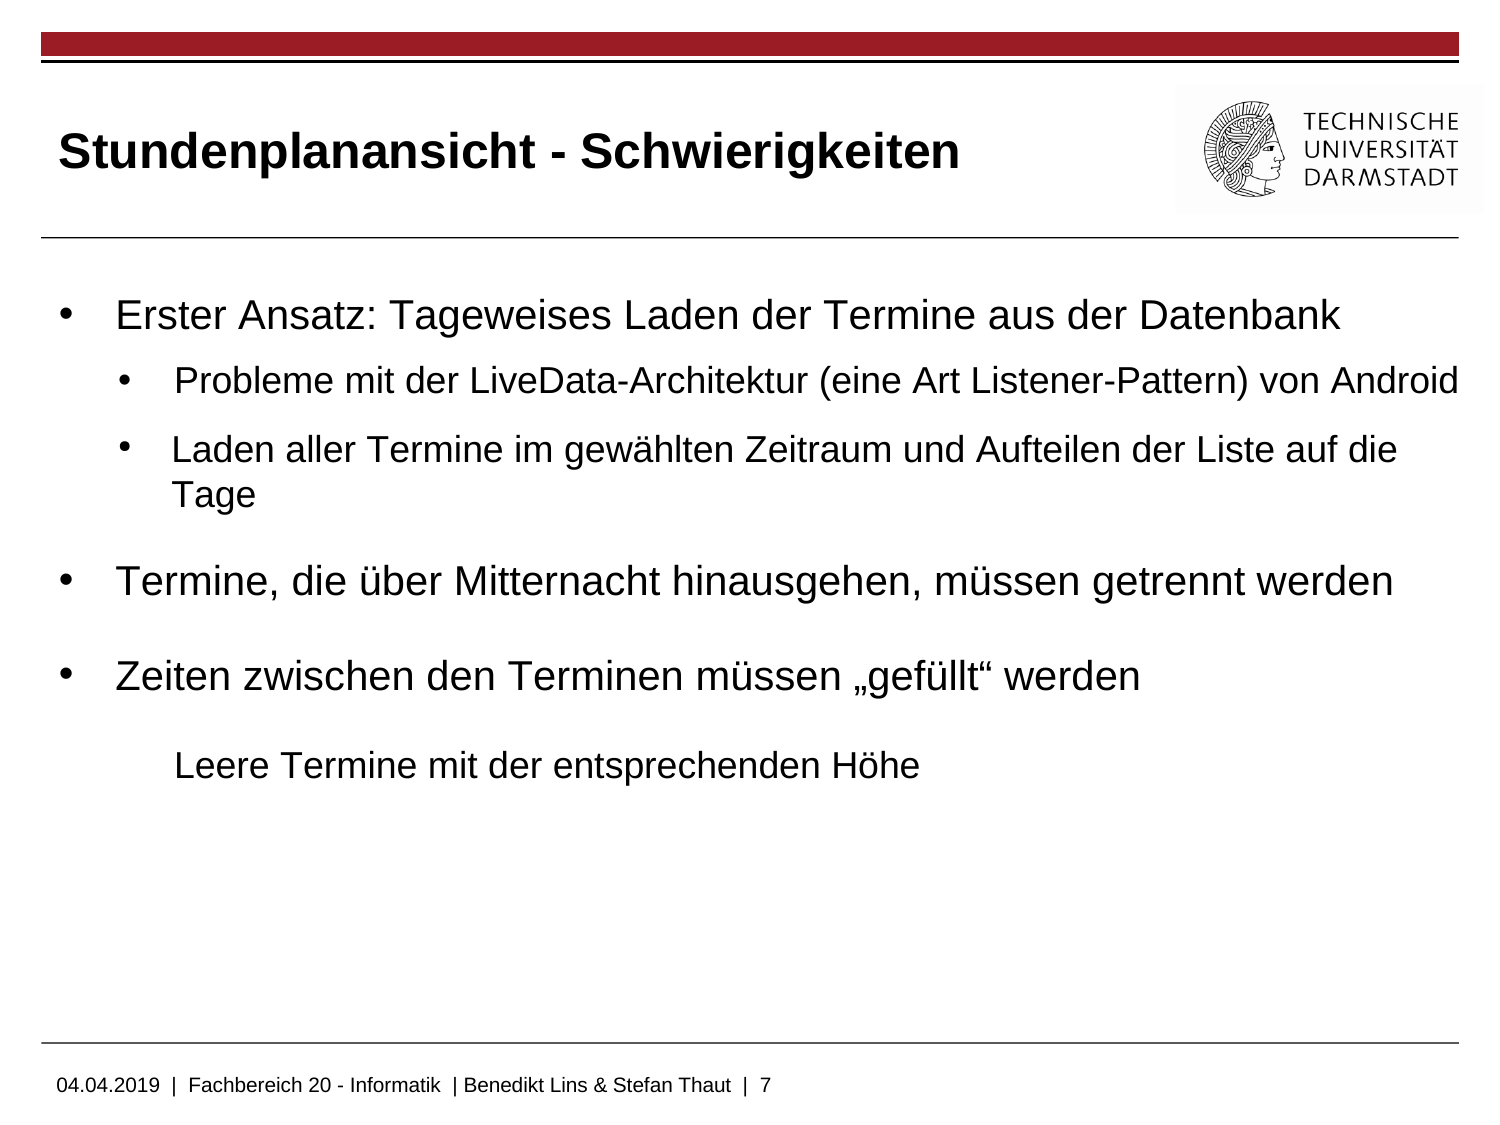

# Stundenplanansicht - Schwierigkeiten
Erster Ansatz: Tageweises Laden der Termine aus der Datenbank
Probleme mit der LiveData-Architektur (eine Art Listener-Pattern) von Android
Laden aller Termine im gewählten Zeitraum und Aufteilen der Liste auf die Tage
Termine, die über Mitternacht hinausgehen, müssen getrennt werden
Zeiten zwischen den Terminen müssen „gefüllt“ werden
Leere Termine mit der entsprechenden Höhe